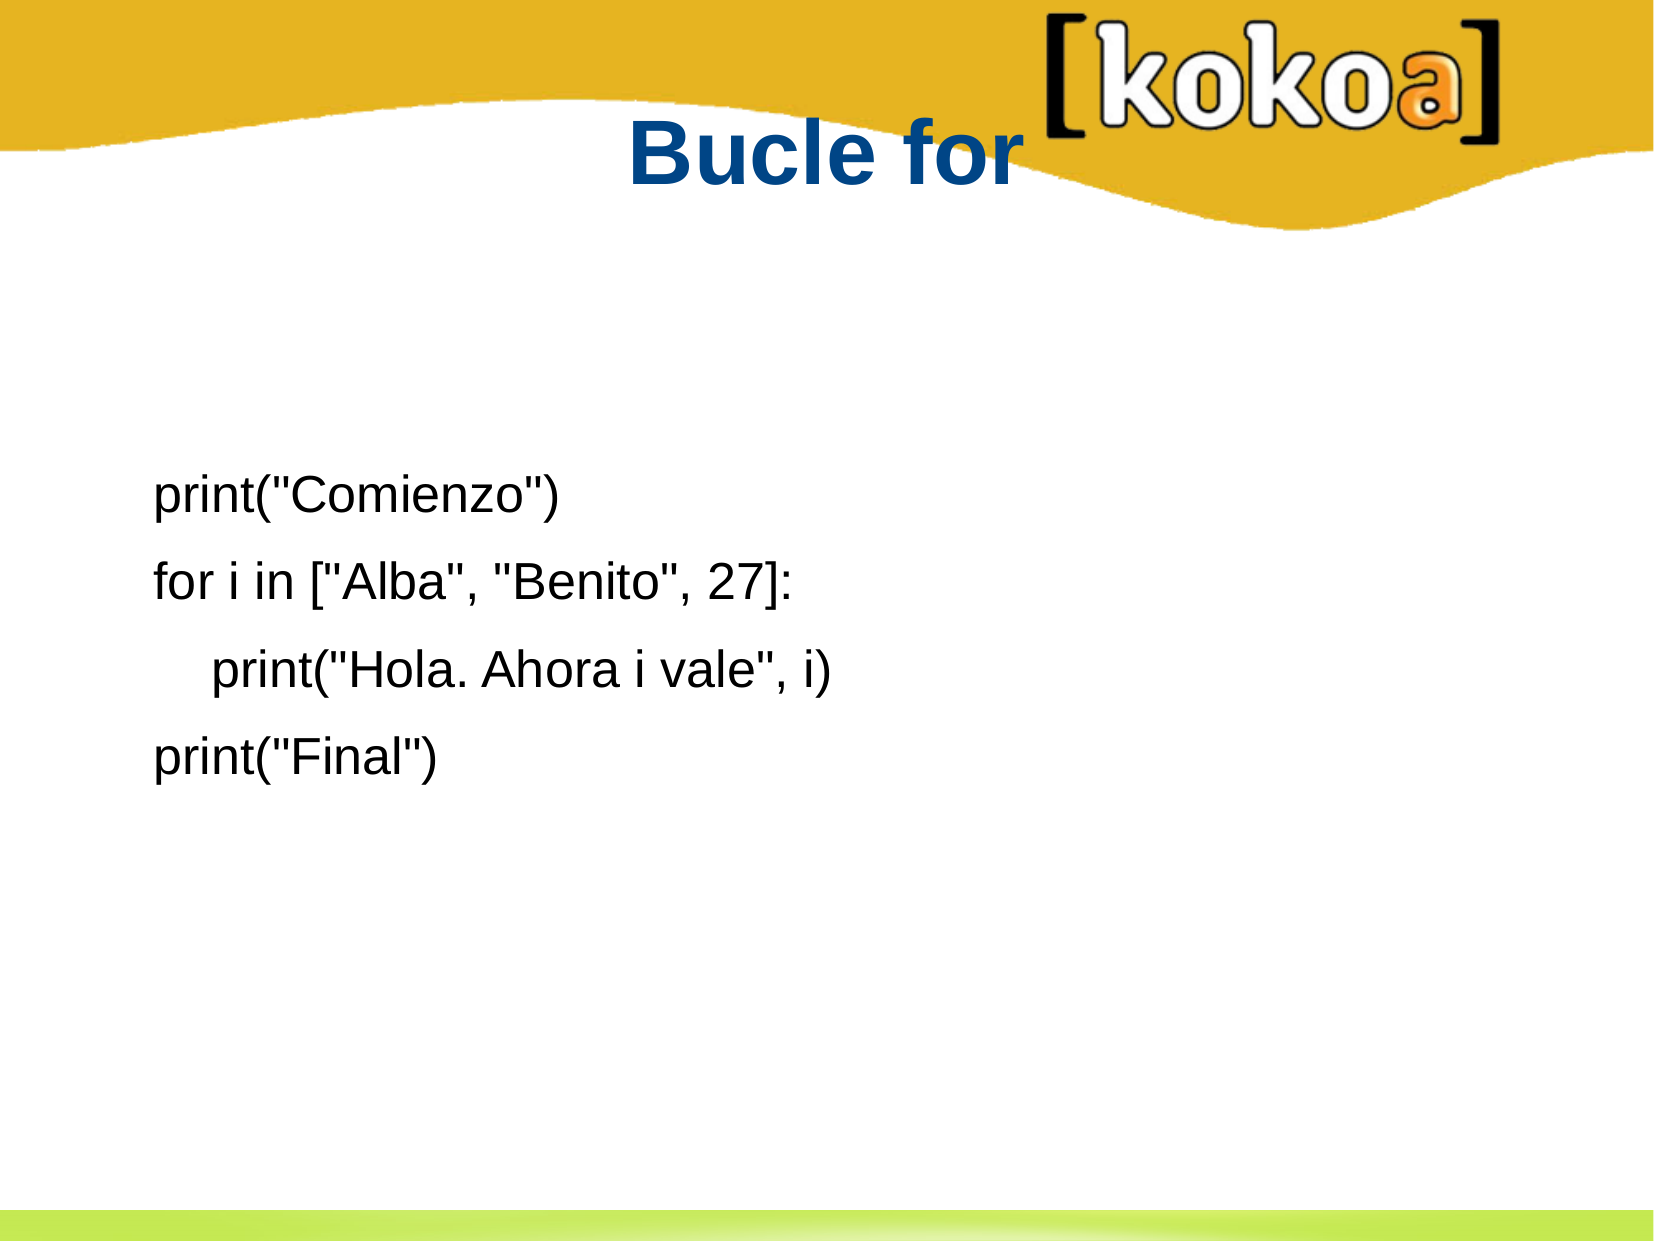

# Bucle for
print("Comienzo")
for i in ["Alba", "Benito", 27]:
 print("Hola. Ahora i vale", i)
print("Final")